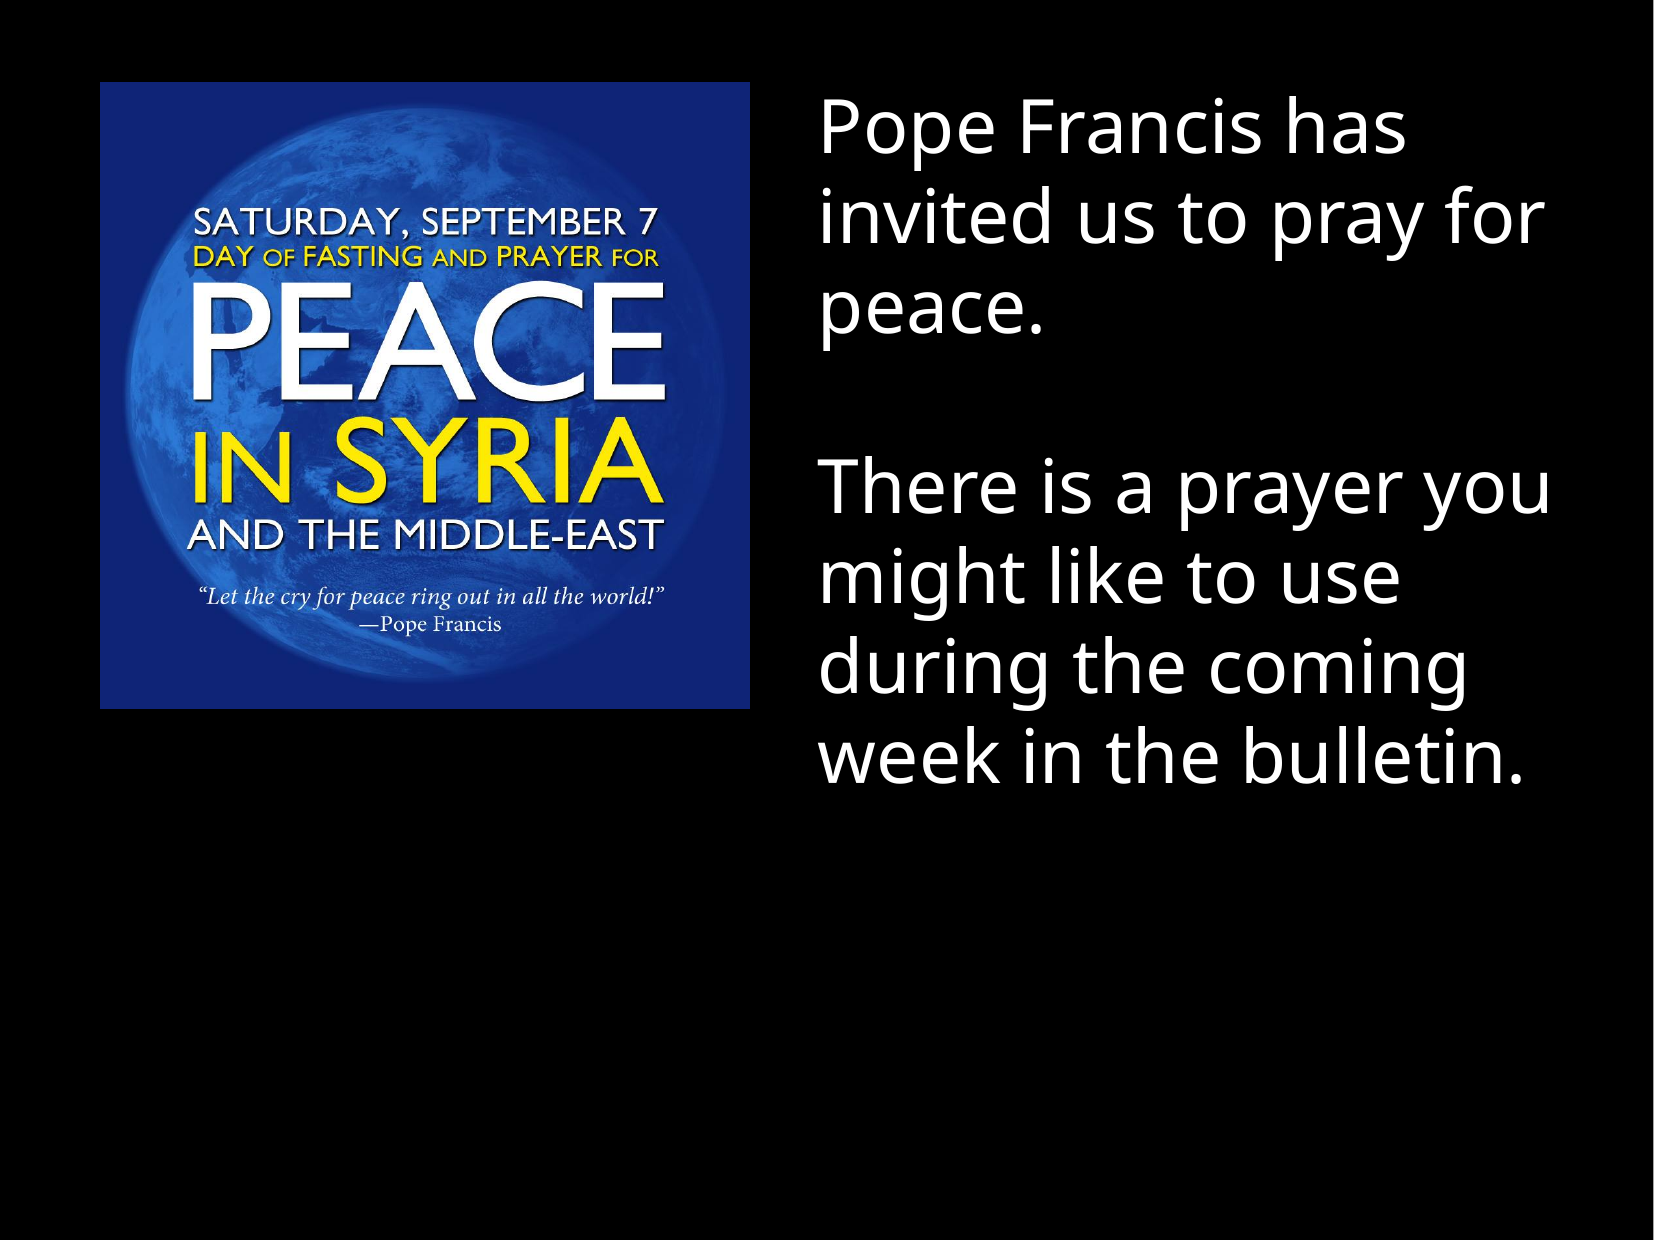

Pope Francis has invited us to pray for peace.
There is a prayer you might like to use during the coming week in the bulletin.